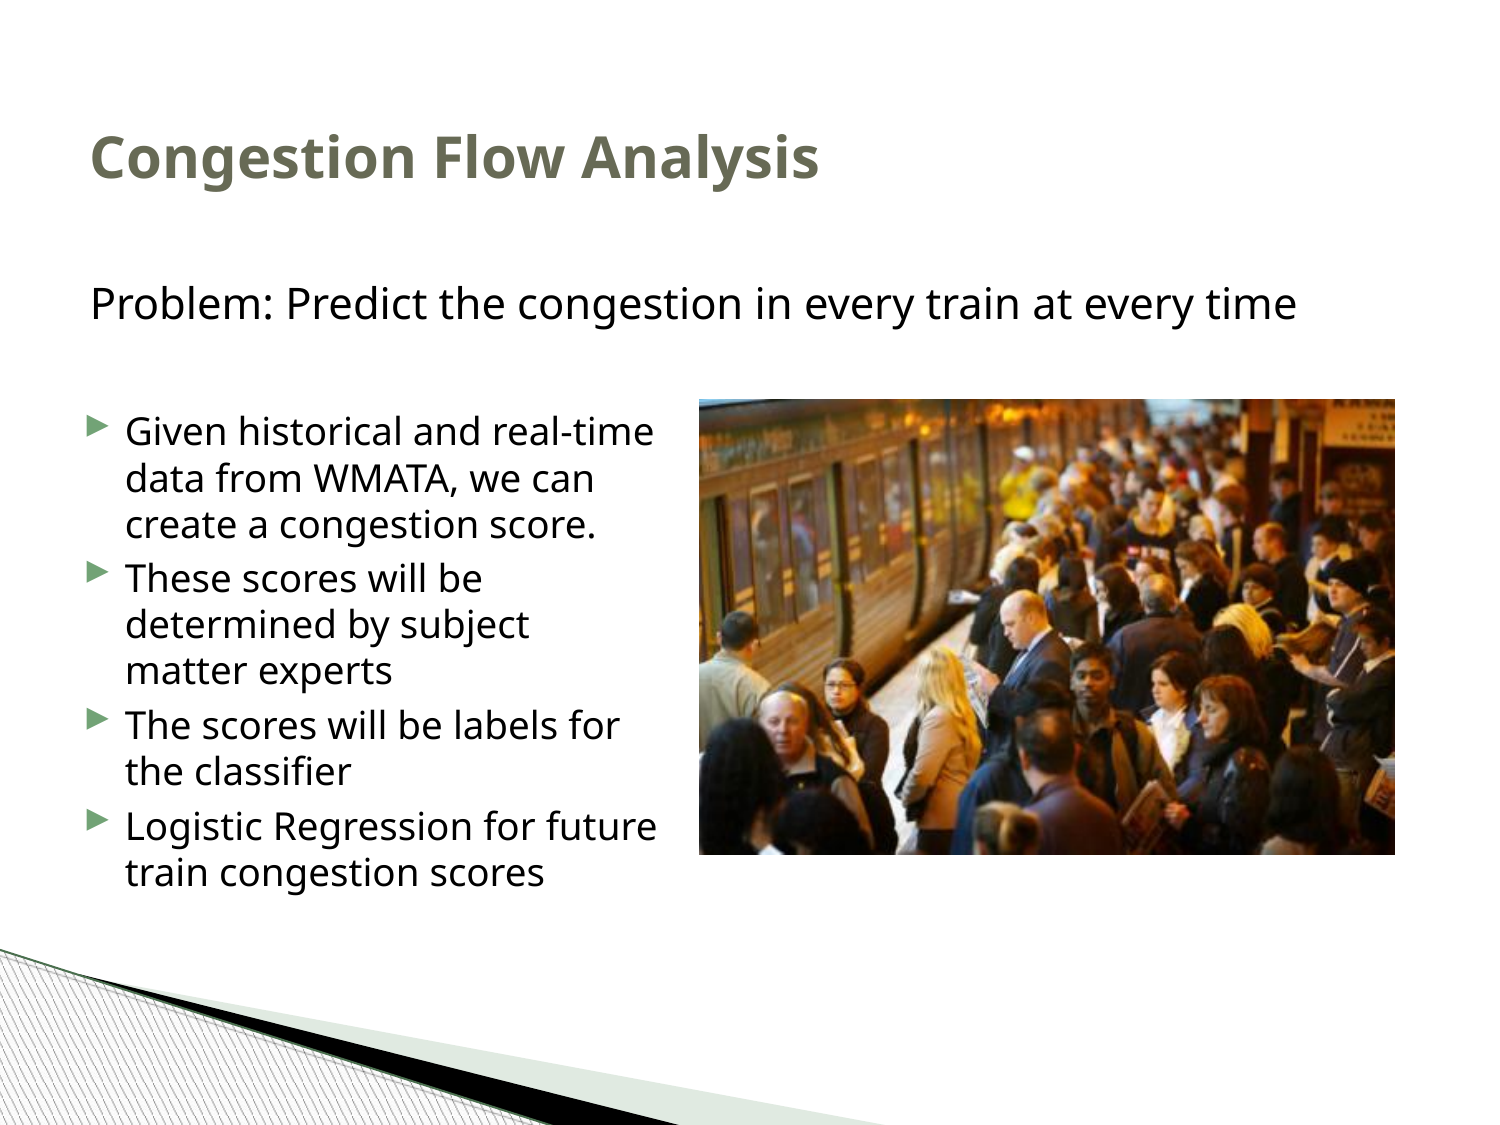

Congestion Flow Analysis
Problem: Predict the congestion in every train at every time
# Given historical and real-time data from WMATA, we can create a congestion score.
These scores will be determined by subject matter experts
The scores will be labels for the classifier
Logistic Regression for future train congestion scores